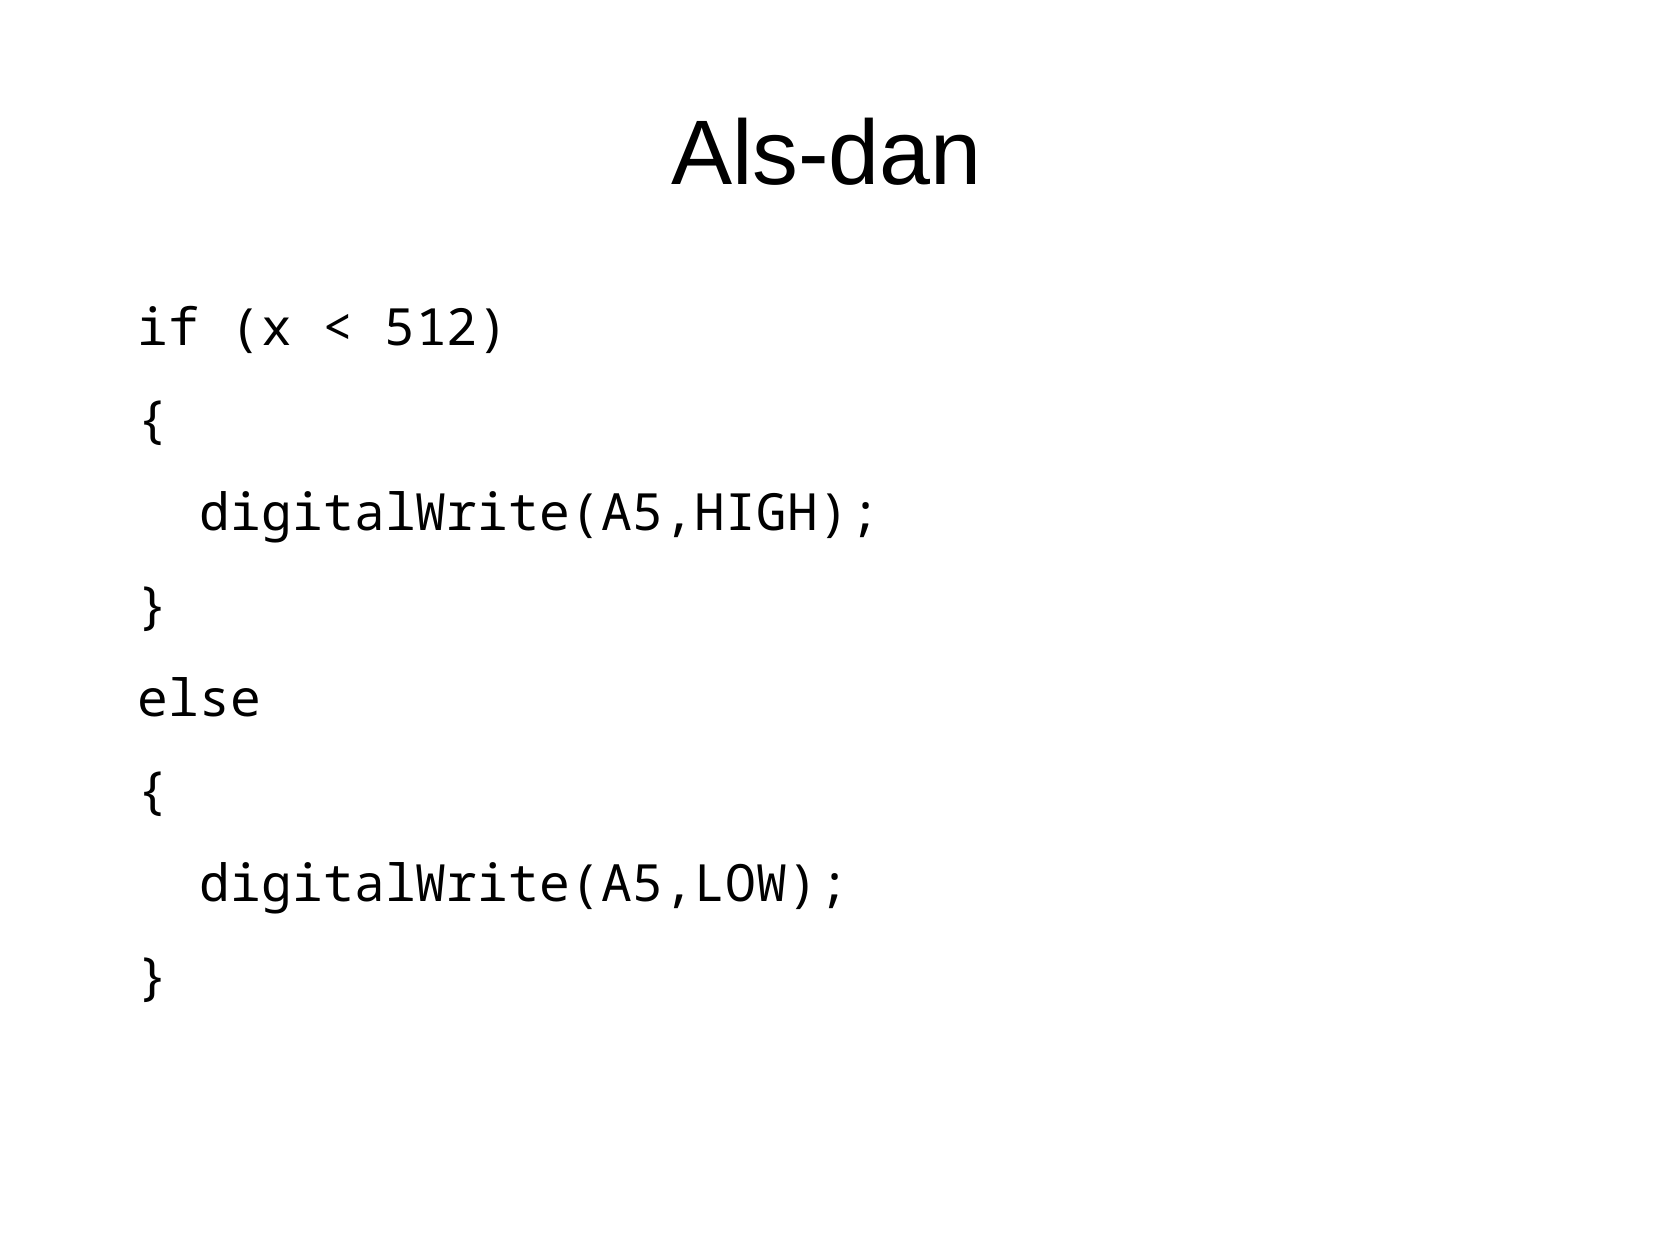

# Als-dan
if (x < 512)
{
 digitalWrite(A5,HIGH);
}
else
{
 digitalWrite(A5,LOW);
}